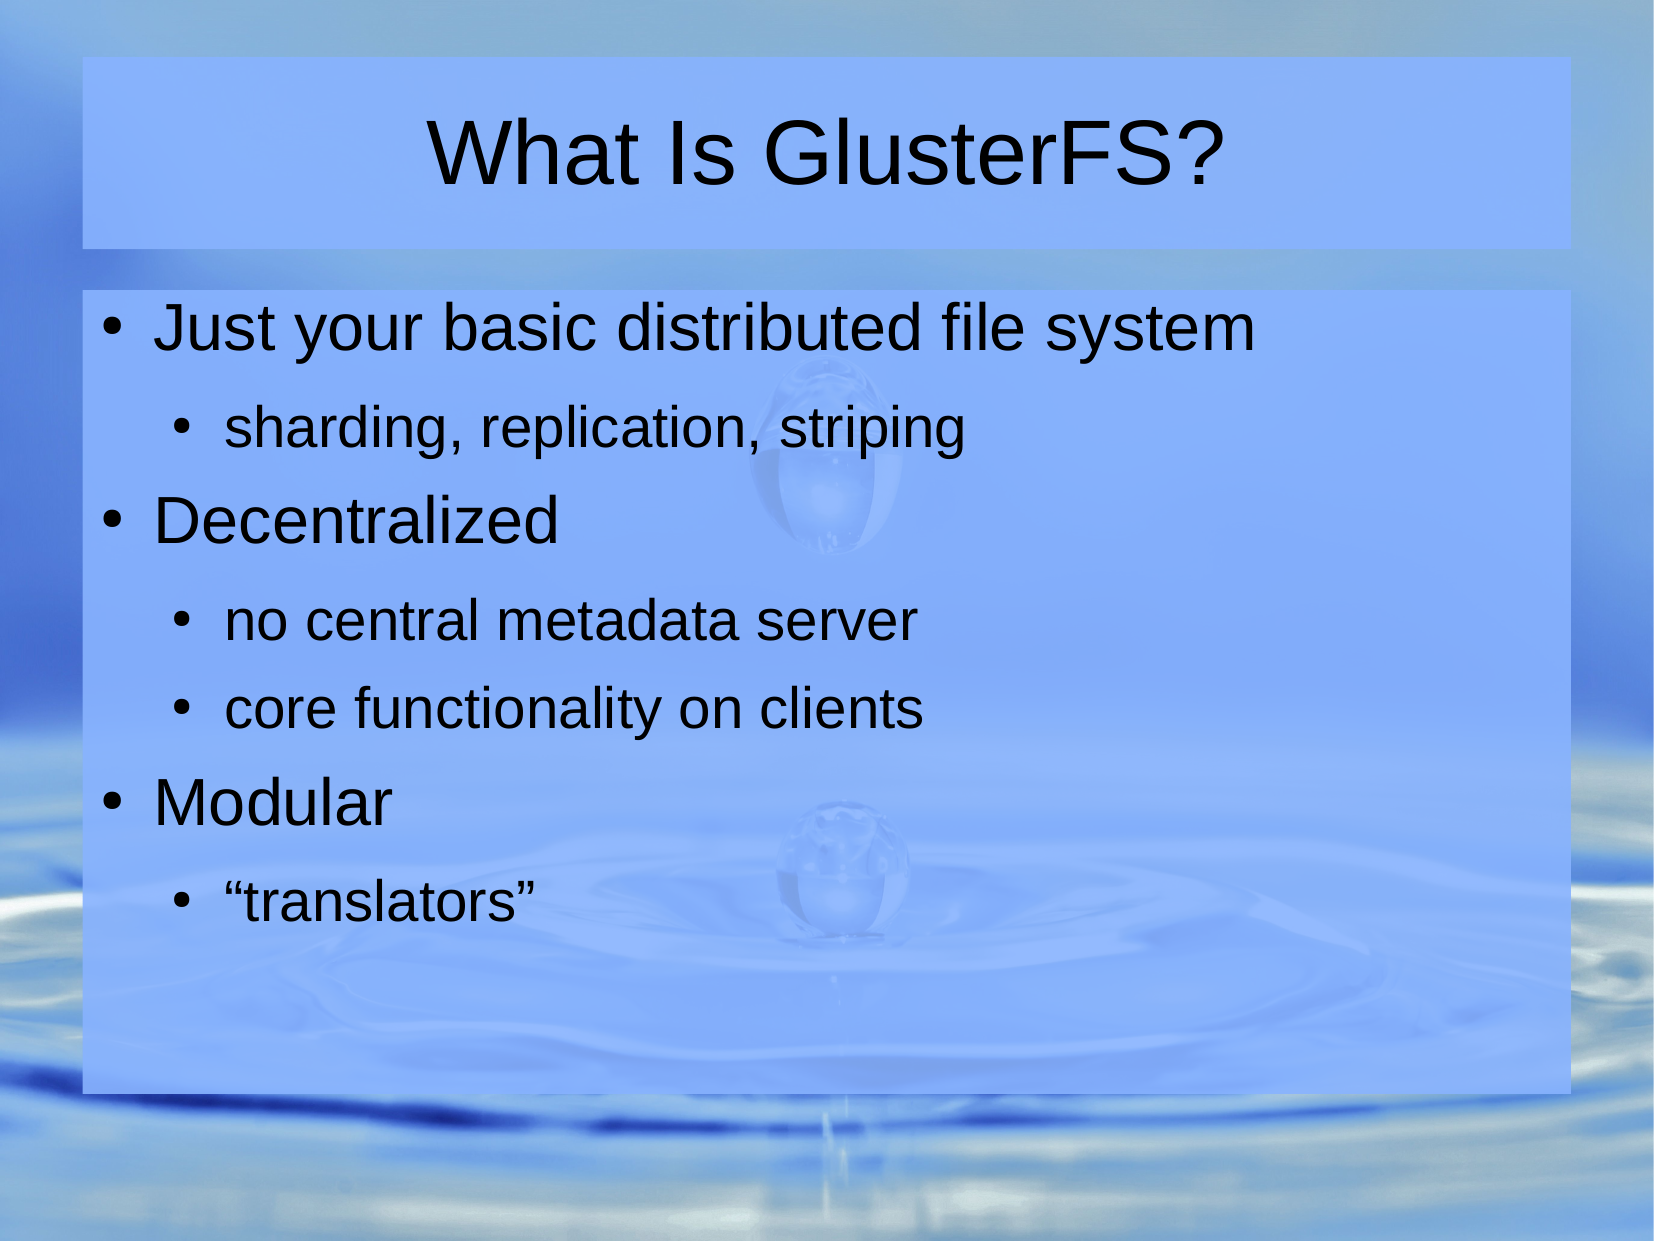

# What Is GlusterFS?
Just your basic distributed file system
sharding, replication, striping
Decentralized
no central metadata server
core functionality on clients
Modular
“translators”